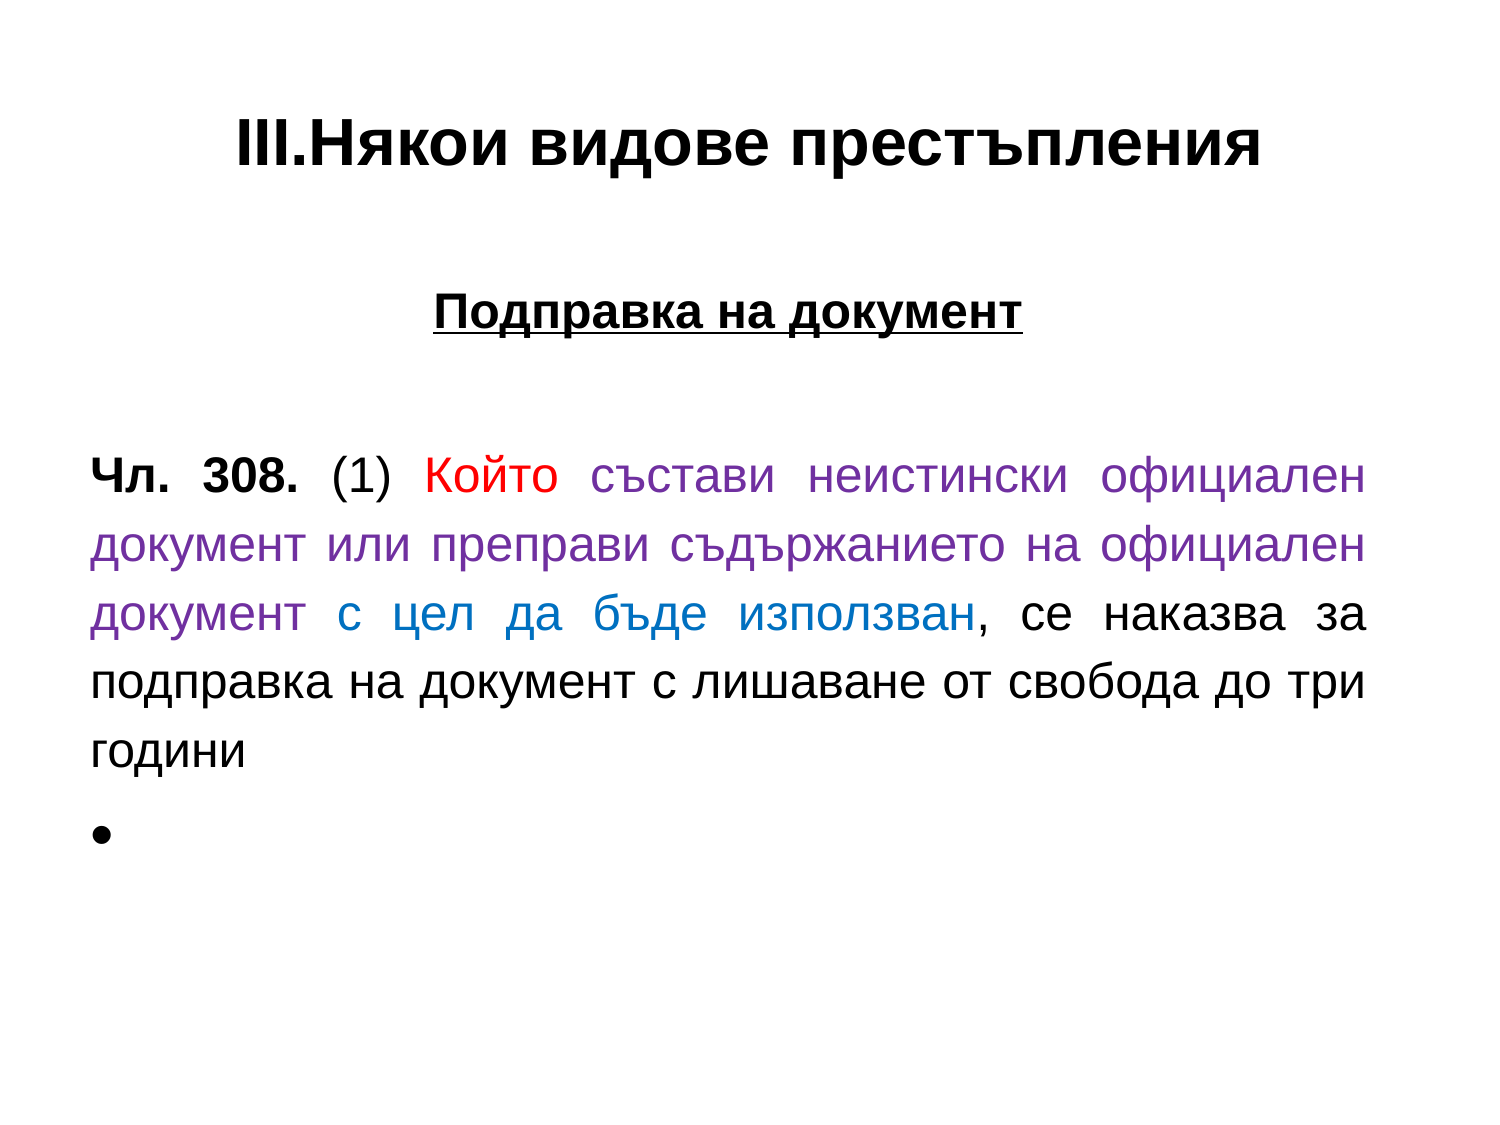

# III.Някои видове престъпления
Подправка на документ
Чл. 308. (1) Който състави неистински официален документ или преправи съдържанието на официален документ с цел да бъде използван, се наказва за подправка на документ с лишаване от свобода до три години